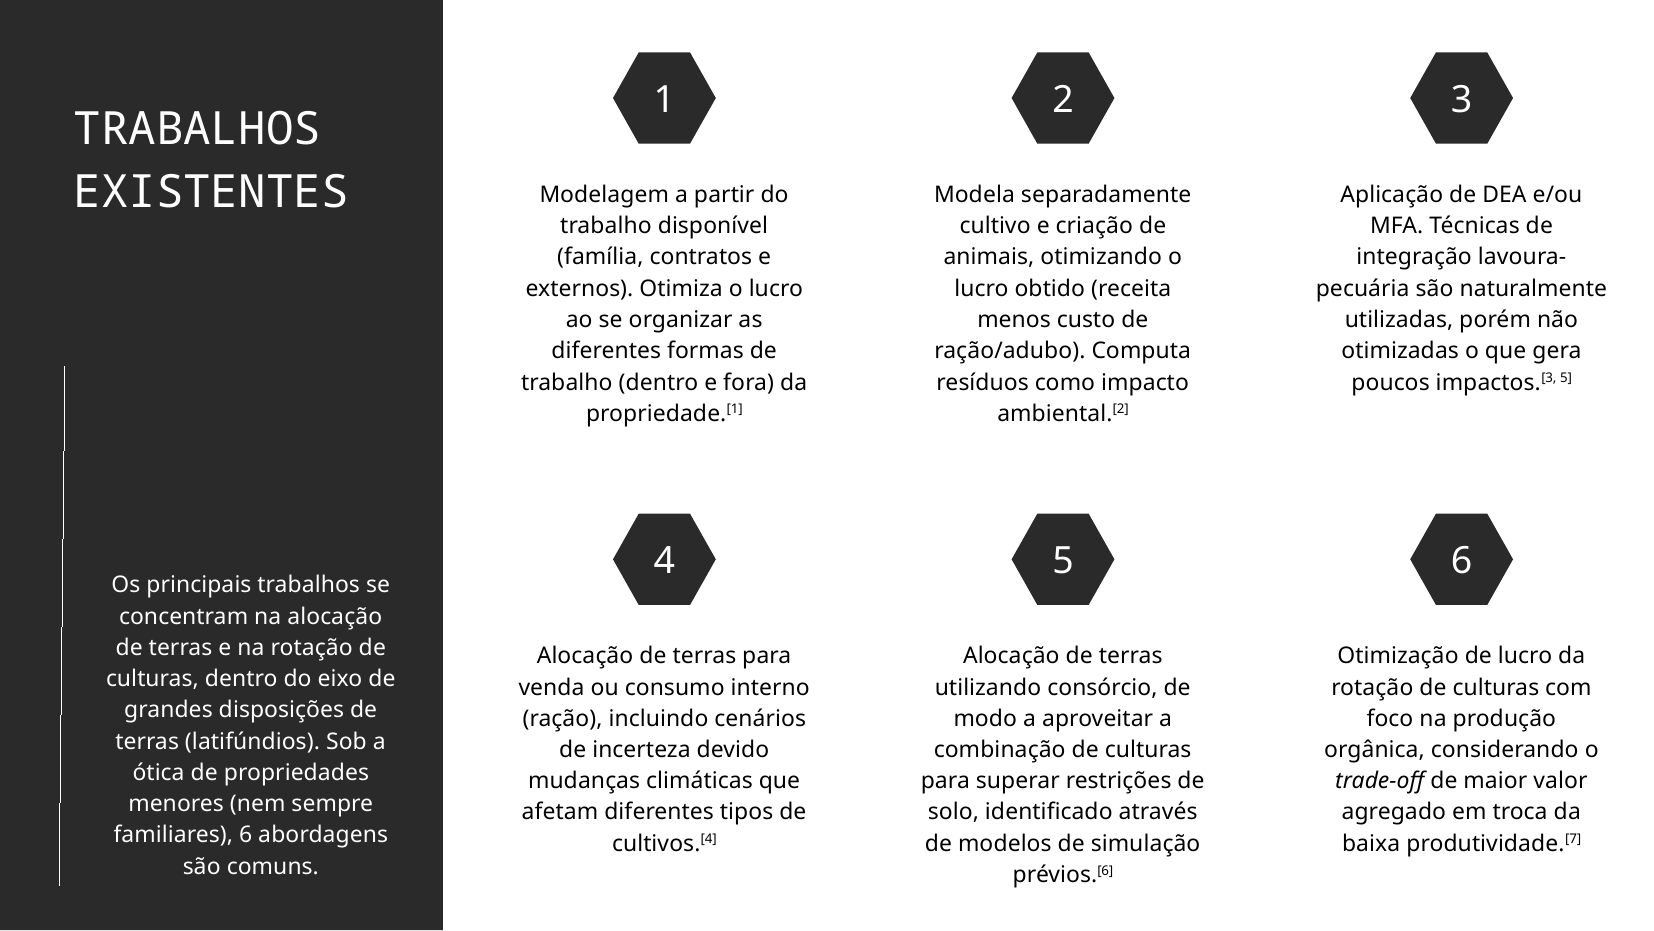

1
Modelagem a partir do trabalho disponível (família, contratos e externos). Otimiza o lucro ao se organizar as diferentes formas de trabalho (dentro e fora) da propriedade.[1]
2
Modela separadamente cultivo e criação de animais, otimizando o lucro obtido (receita menos custo de ração/adubo). Computa resíduos como impacto ambiental.[2]
3
Aplicação de DEA e/ou MFA. Técnicas de integração lavoura-pecuária são naturalmente utilizadas, porém não otimizadas o que gera poucos impactos.[3, 5]
TRABALHOS EXISTENTES
4
Alocação de terras para venda ou consumo interno (ração), incluindo cenários de incerteza devido mudanças climáticas que afetam diferentes tipos de cultivos.[4]
5
Alocação de terras utilizando consórcio, de modo a aproveitar a combinação de culturas para superar restrições de solo, identificado através de modelos de simulação prévios.[6]
6
Otimização de lucro da rotação de culturas com foco na produção orgânica, considerando o trade-off de maior valor agregado em troca da baixa produtividade.[7]
Os principais trabalhos se concentram na alocação de terras e na rotação de culturas, dentro do eixo de grandes disposições de terras (latifúndios). Sob a ótica de propriedades menores (nem sempre familiares), 6 abordagens são comuns.